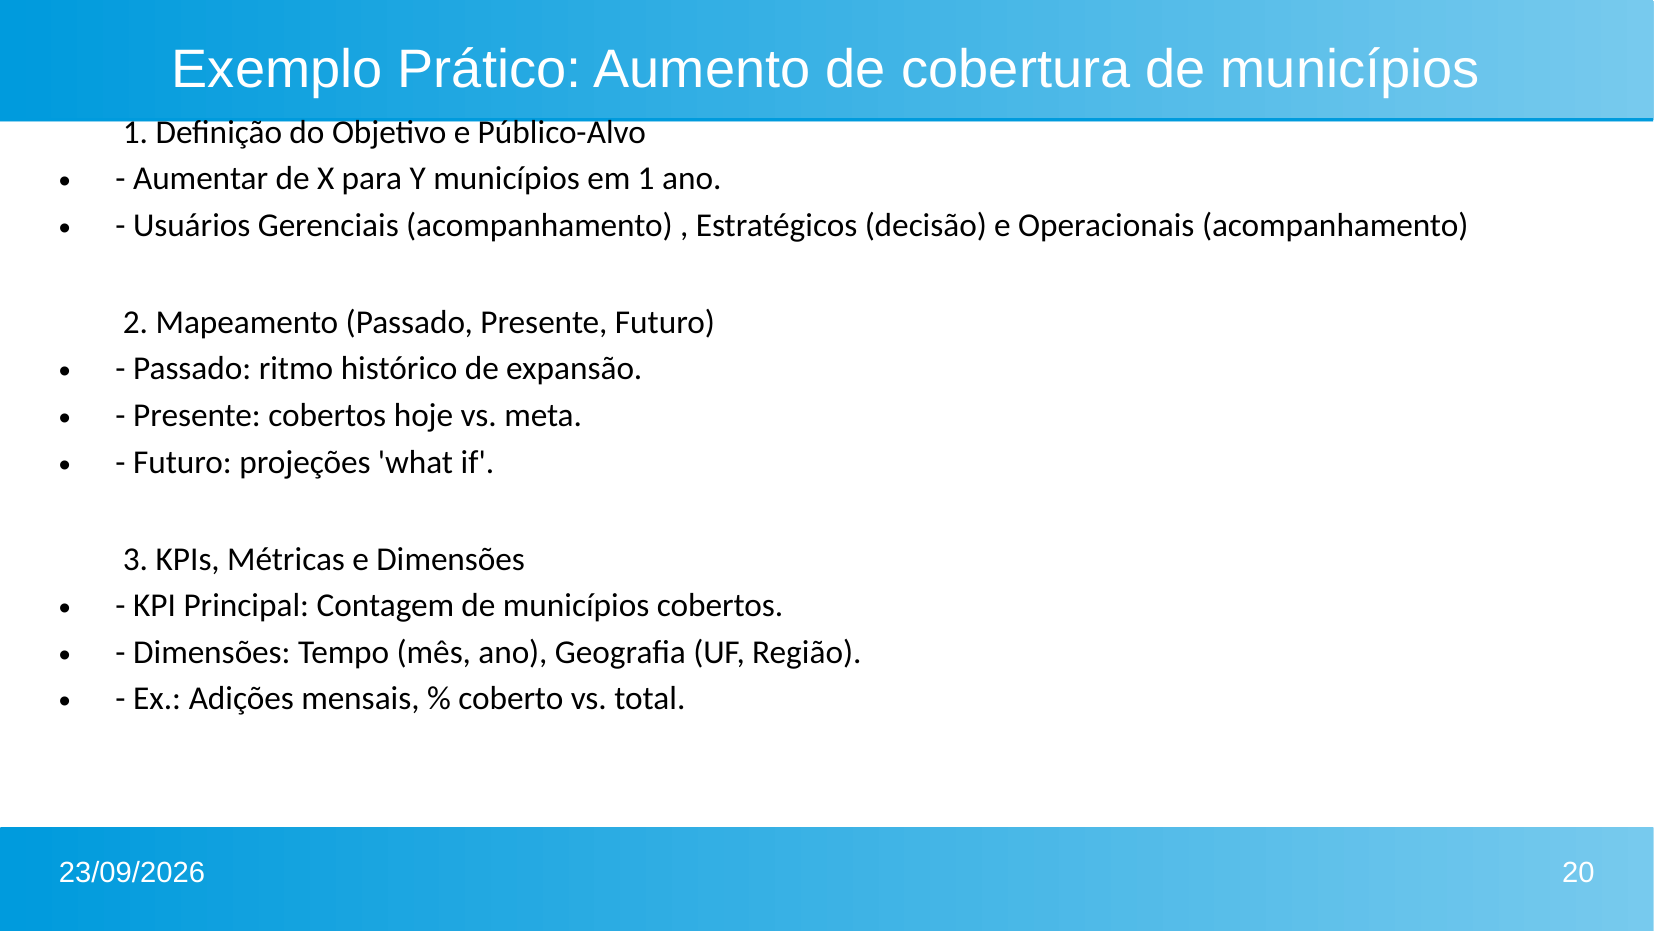

# Exemplo Prático: Aumento de cobertura de municípios
 1. Definição do Objetivo e Público-Alvo
- Aumentar de X para Y municípios em 1 ano.
- Usuários Gerenciais (acompanhamento) , Estratégicos (decisão) e Operacionais (acompanhamento)
 2. Mapeamento (Passado, Presente, Futuro)
- Passado: ritmo histórico de expansão.
- Presente: cobertos hoje vs. meta.
- Futuro: projeções 'what if'.
 3. KPIs, Métricas e Dimensões
- KPI Principal: Contagem de municípios cobertos.
- Dimensões: Tempo (mês, ano), Geografia (UF, Região).
- Ex.: Adições mensais, % coberto vs. total.
20